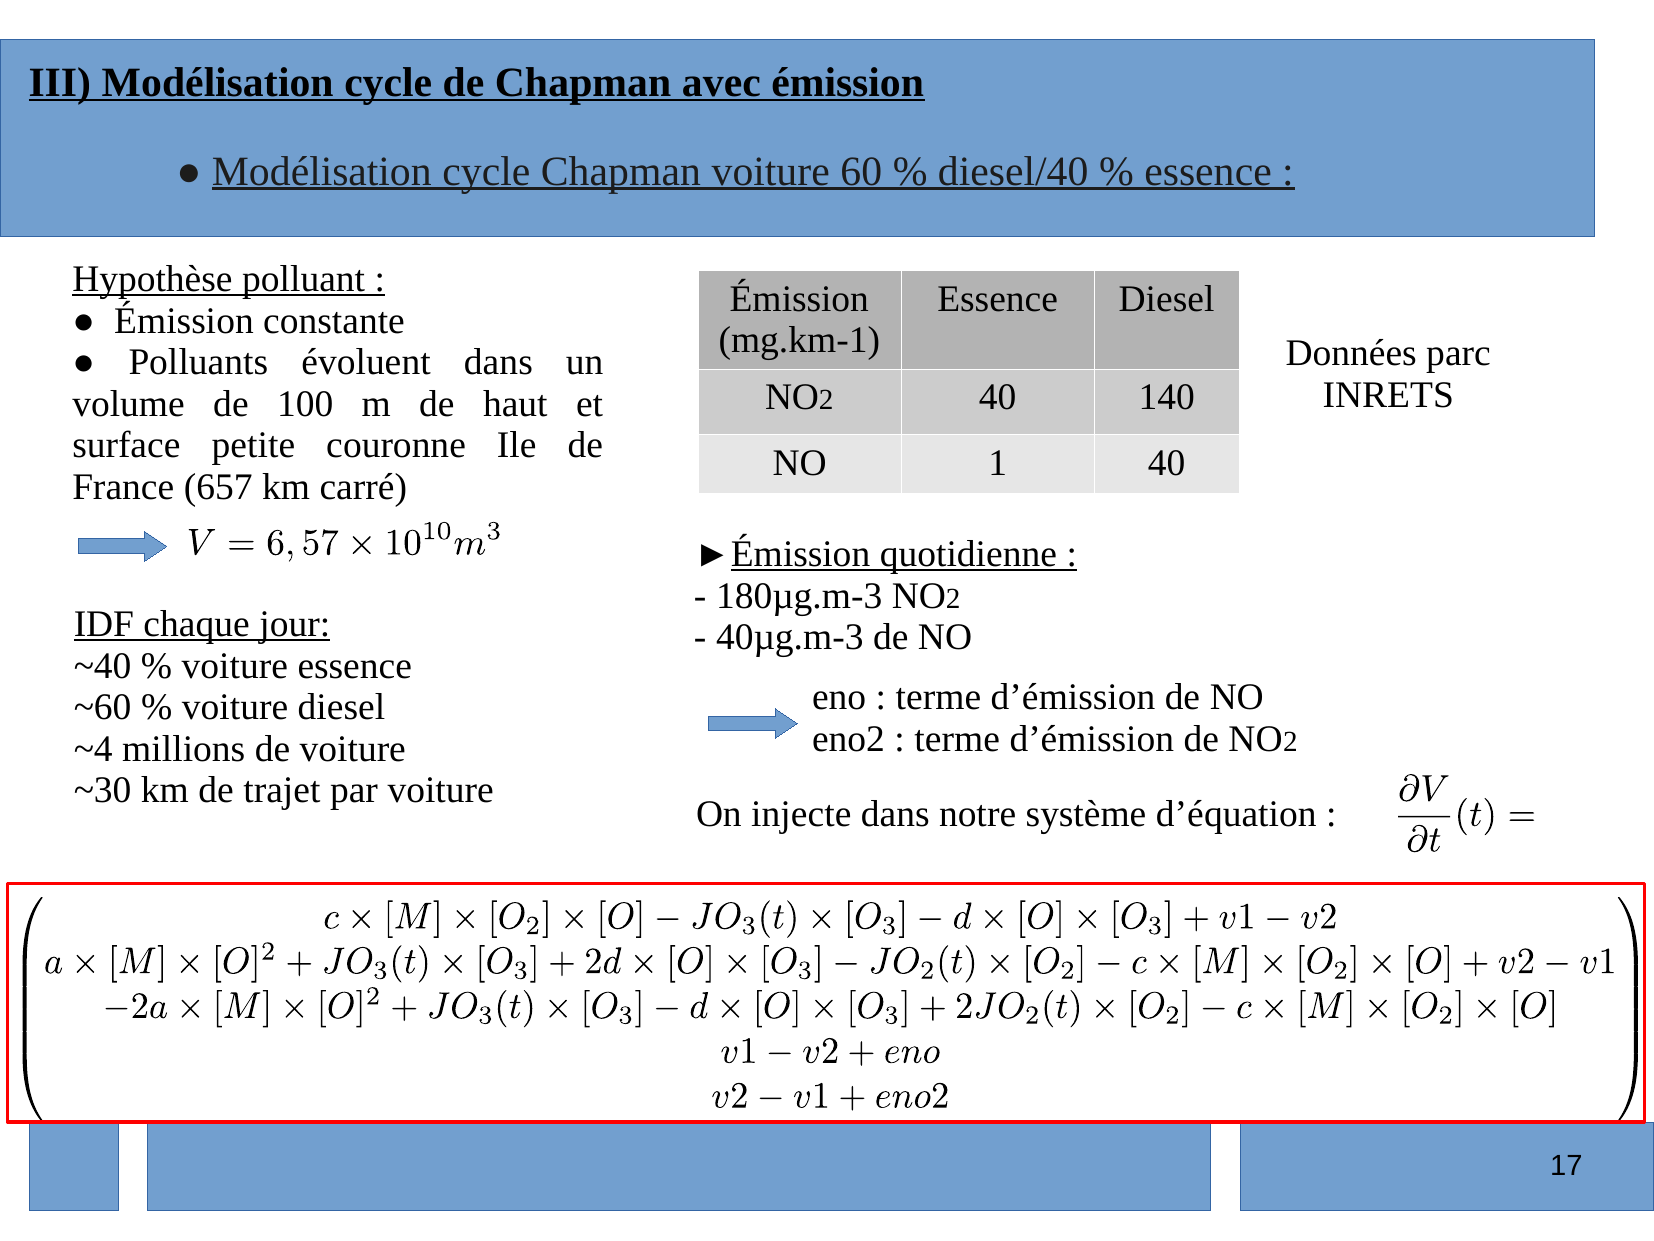

III) Modélisation cycle de Chapman avec émission
● Modélisation cycle Chapman voiture 60 % diesel/40 % essence :
Hypothèse polluant :
● Émission constante
● Polluants évoluent dans un volume de 100 m de haut et surface petite couronne Ile de France (657 km carré)
| Émission (mg.km-1) | Essence | Diesel |
| --- | --- | --- |
| NO2 | 40 | 140 |
| NO | 1 | 40 |
Données parc INRETS
►Émission quotidienne :
- 180µg.m-3 NO2
- 40µg.m-3 de NO
IDF chaque jour:
~40 % voiture essence
~60 % voiture diesel
~4 millions de voiture
~30 km de trajet par voiture
eno : terme d’émission de NO
eno2 : terme d’émission de NO2
On injecte dans notre système d’équation :
17